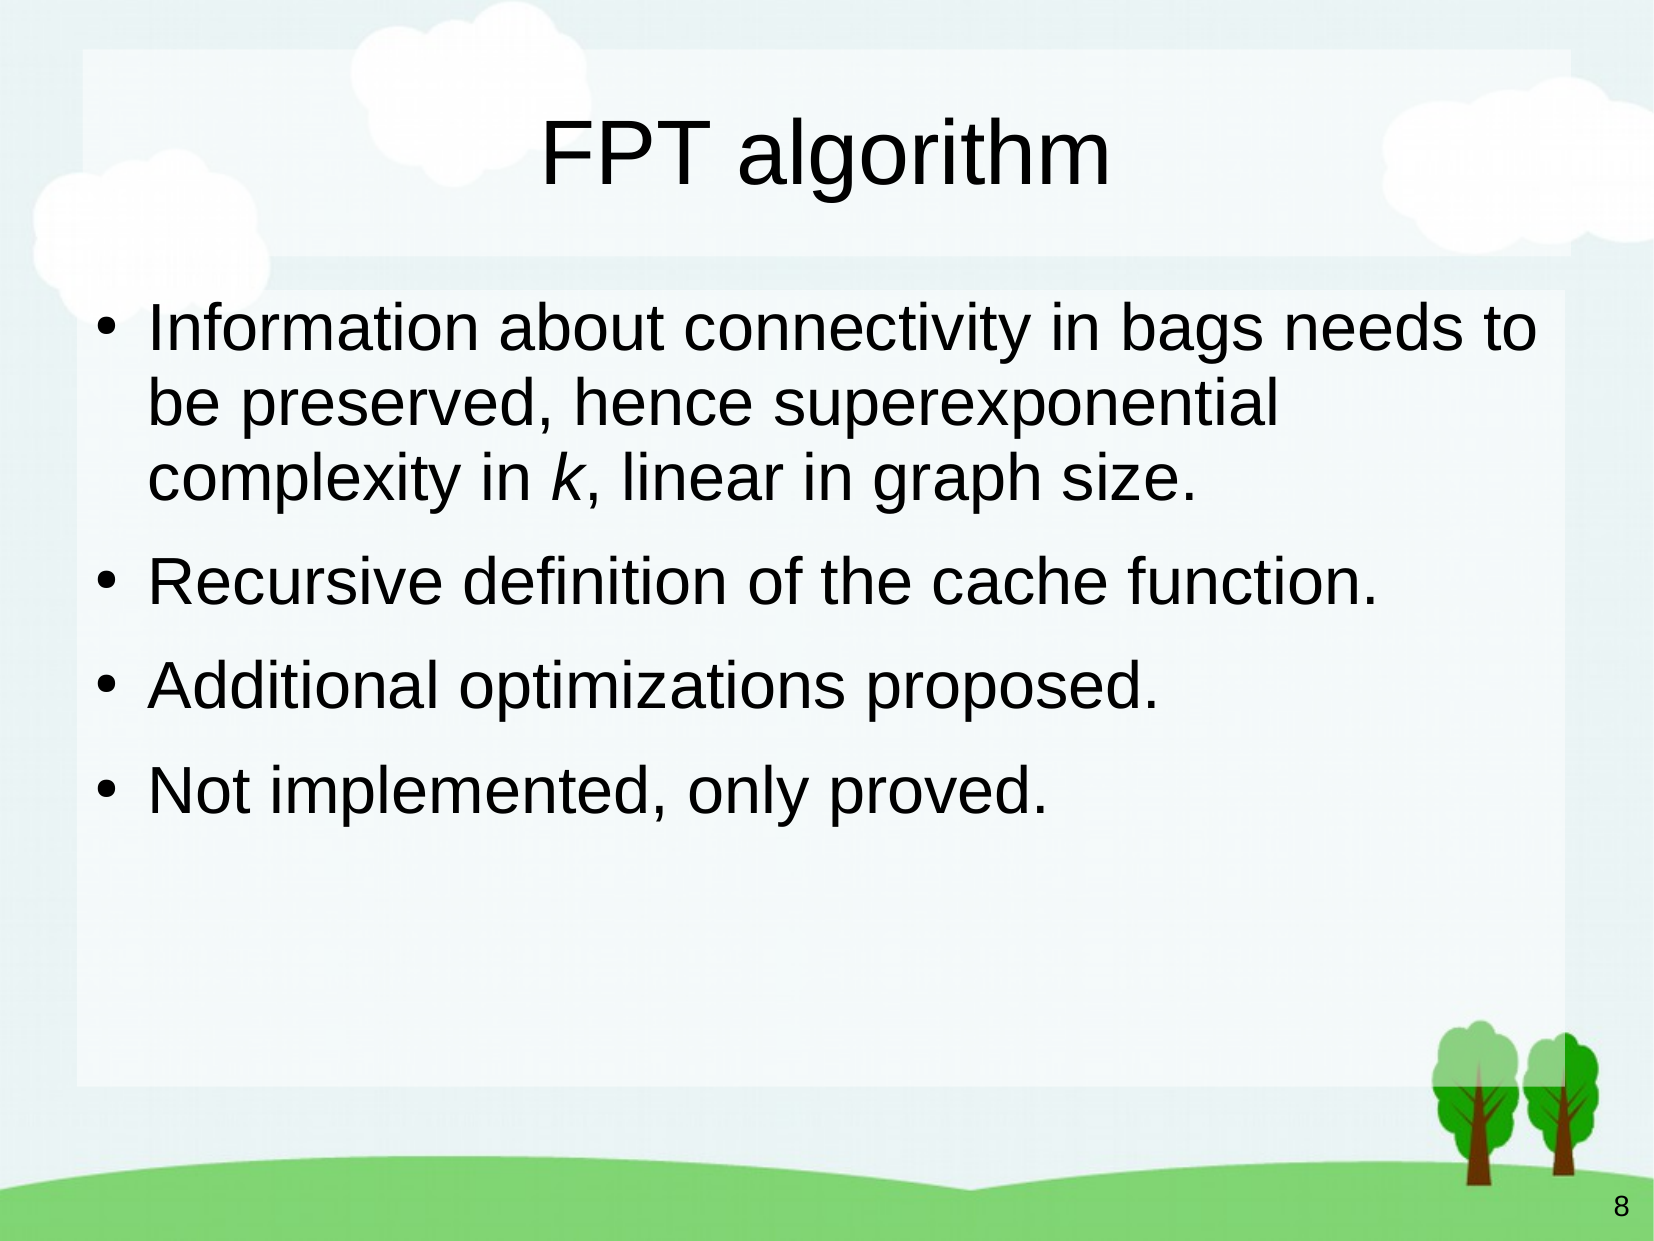

# FPT algorithm
Information about connectivity in bags needs to be preserved, hence superexponential complexity in k, linear in graph size.
Recursive definition of the cache function.
Additional optimizations proposed.
Not implemented, only proved.
8